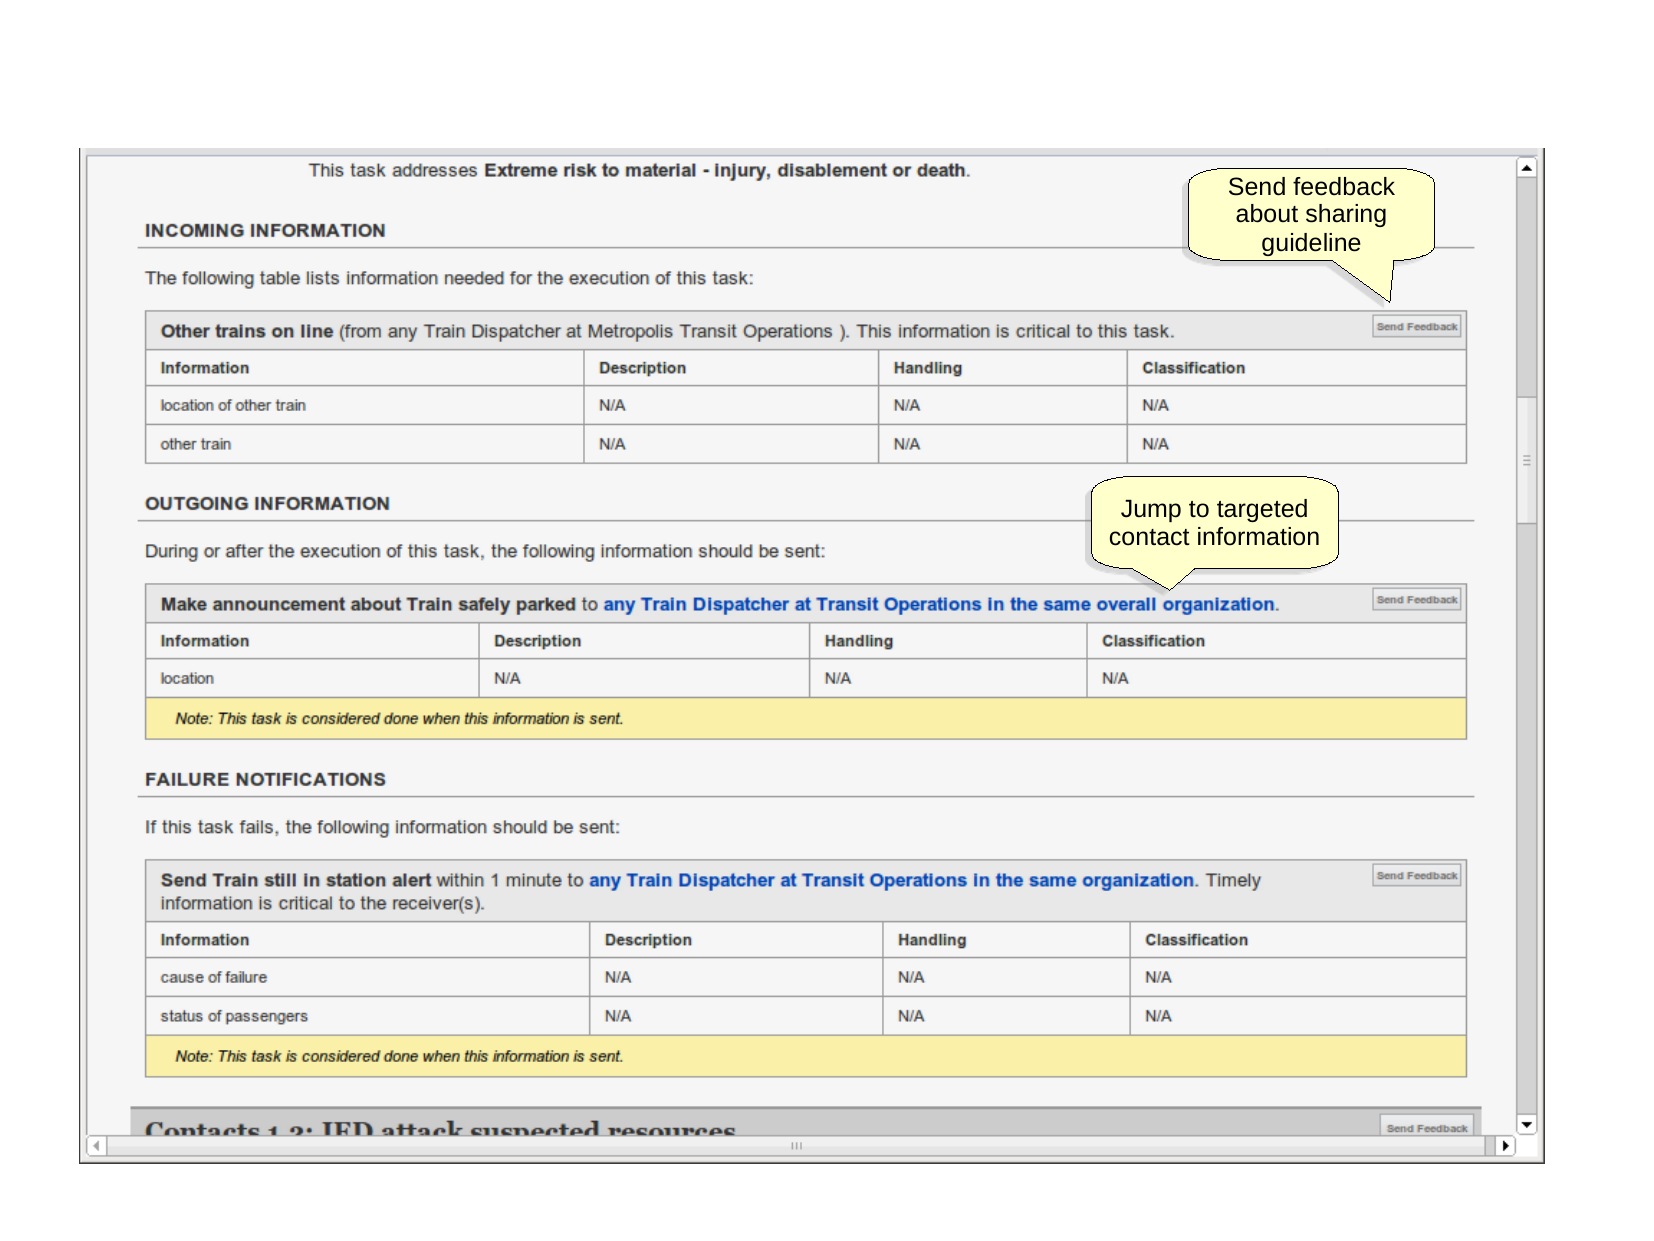

Send feedback about sharing guideline
Jump to targeted contact information